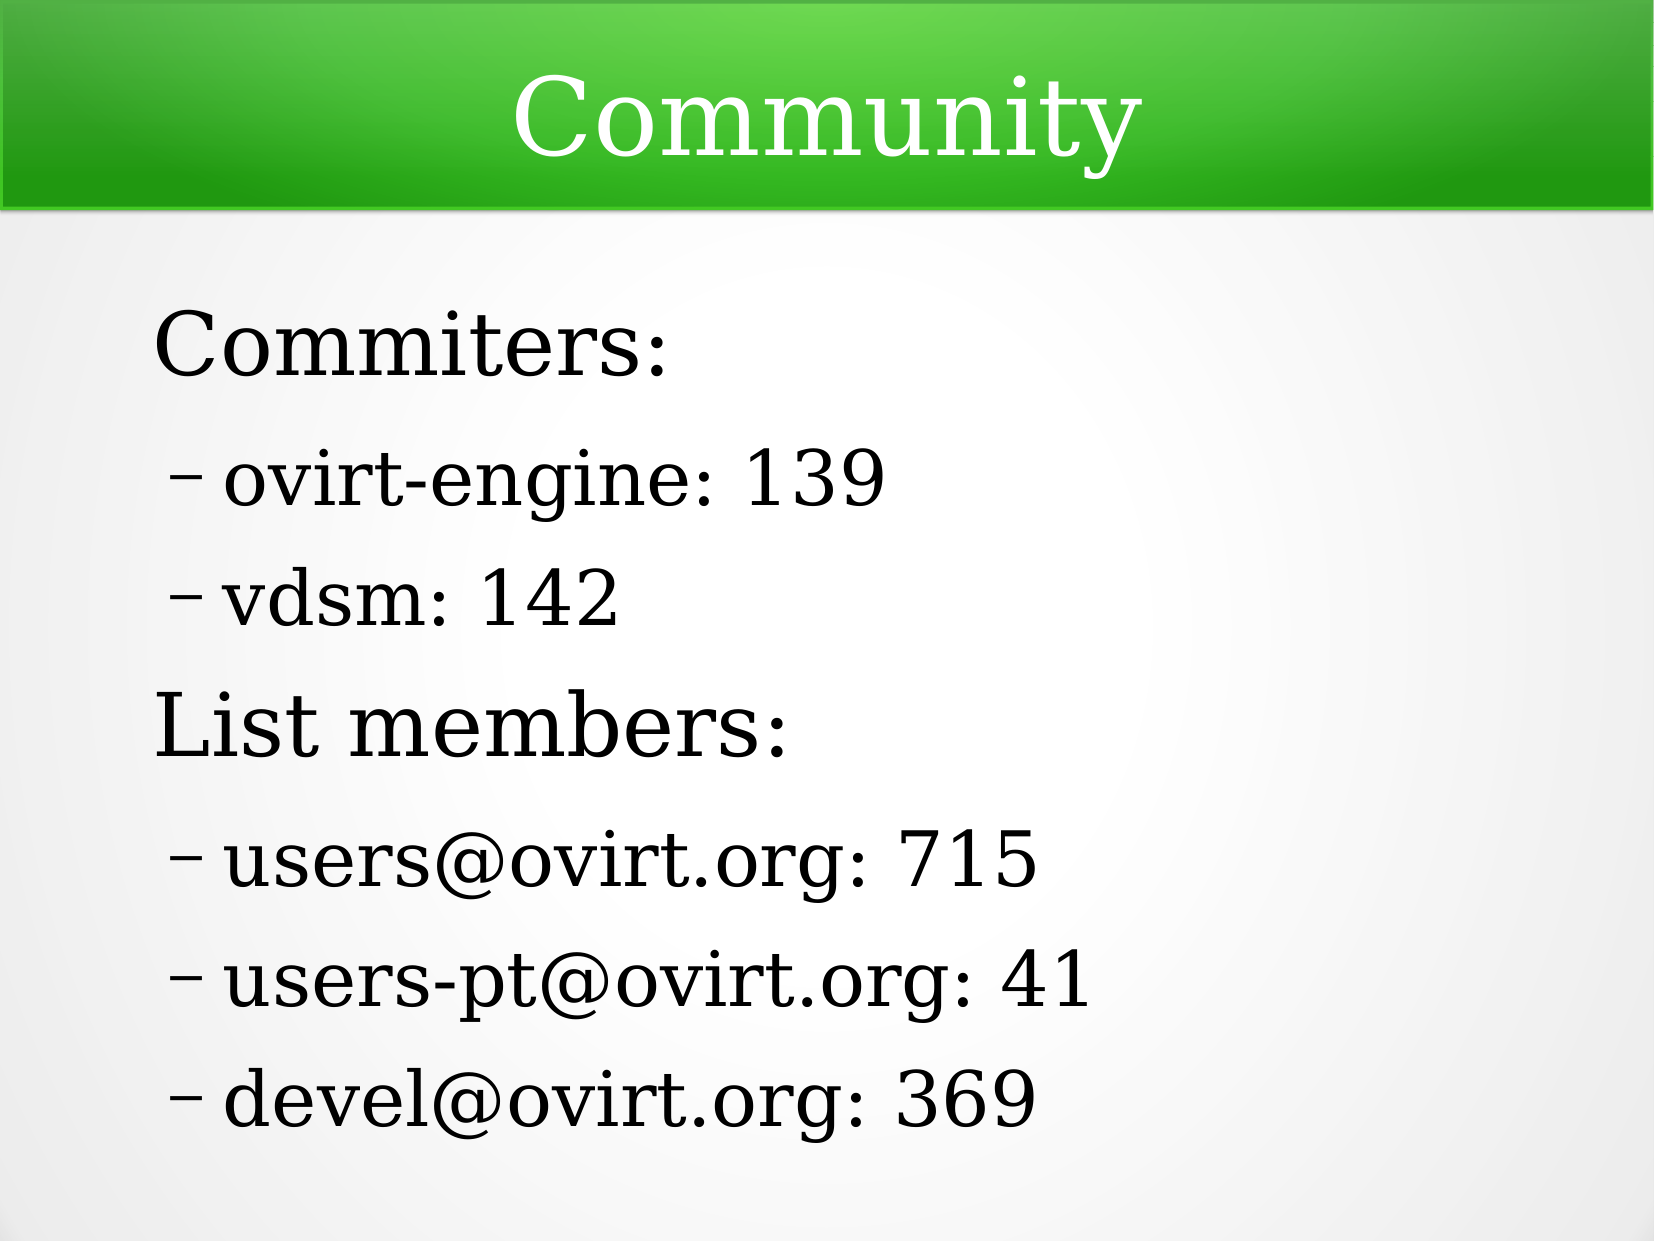

# Community
Commiters:
ovirt-engine: 139
vdsm: 142
List members:
users@ovirt.org: 715
users-pt@ovirt.org: 41
devel@ovirt.org: 369